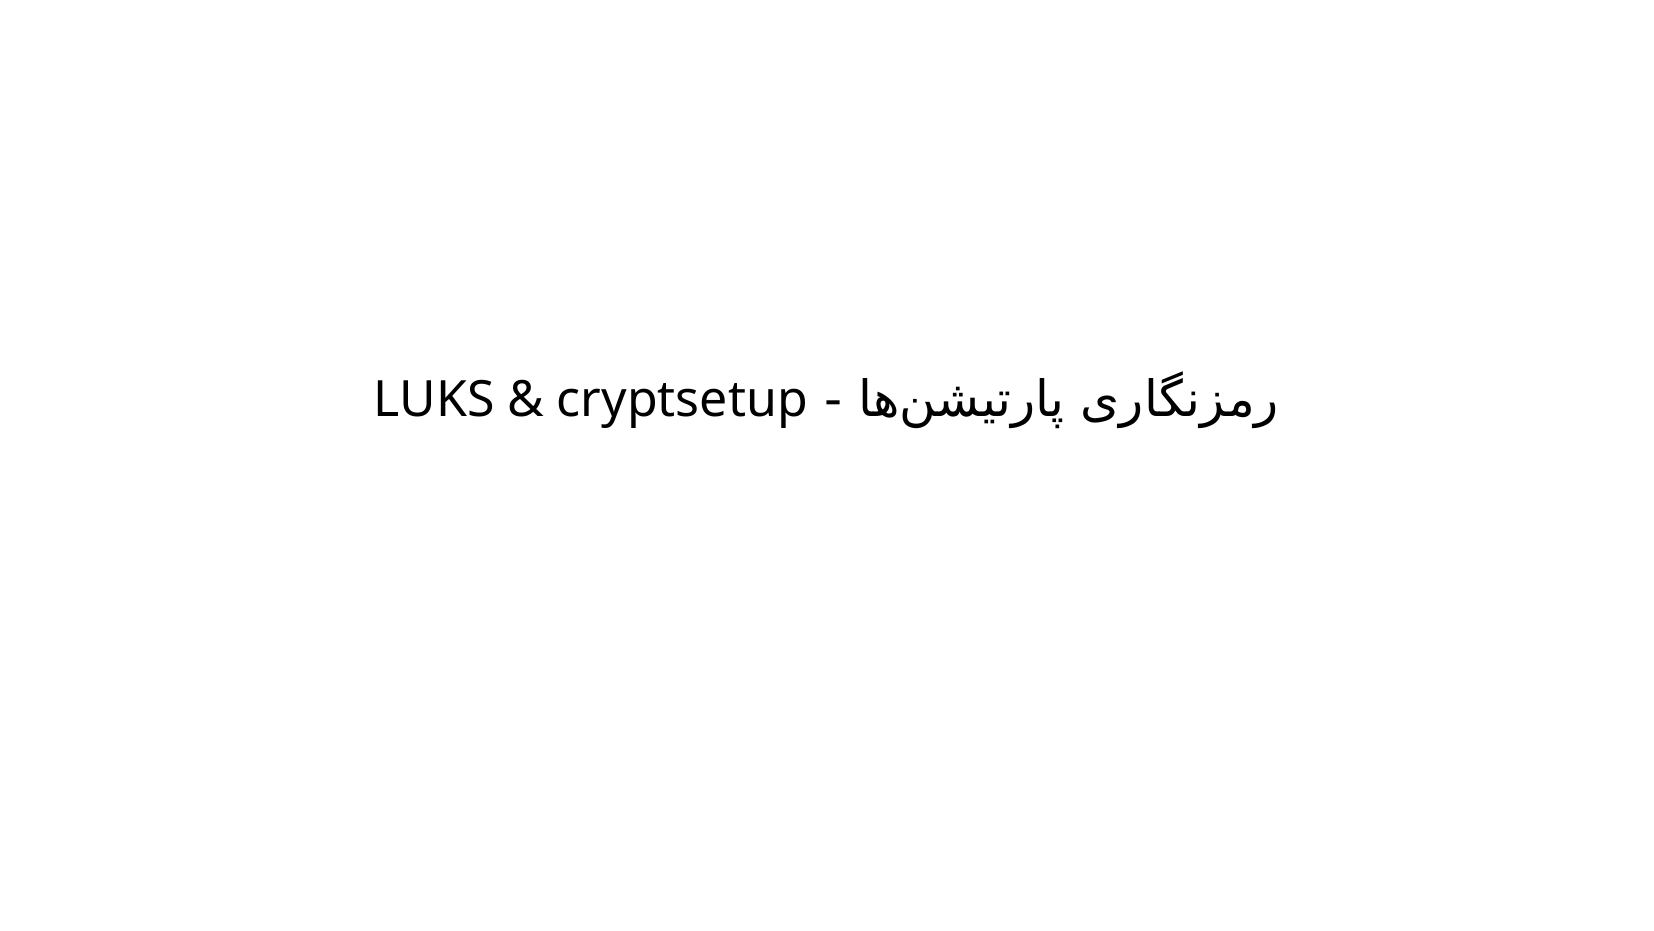

# رمزنگاری پارتیشن‌ها - LUKS & cryptsetup